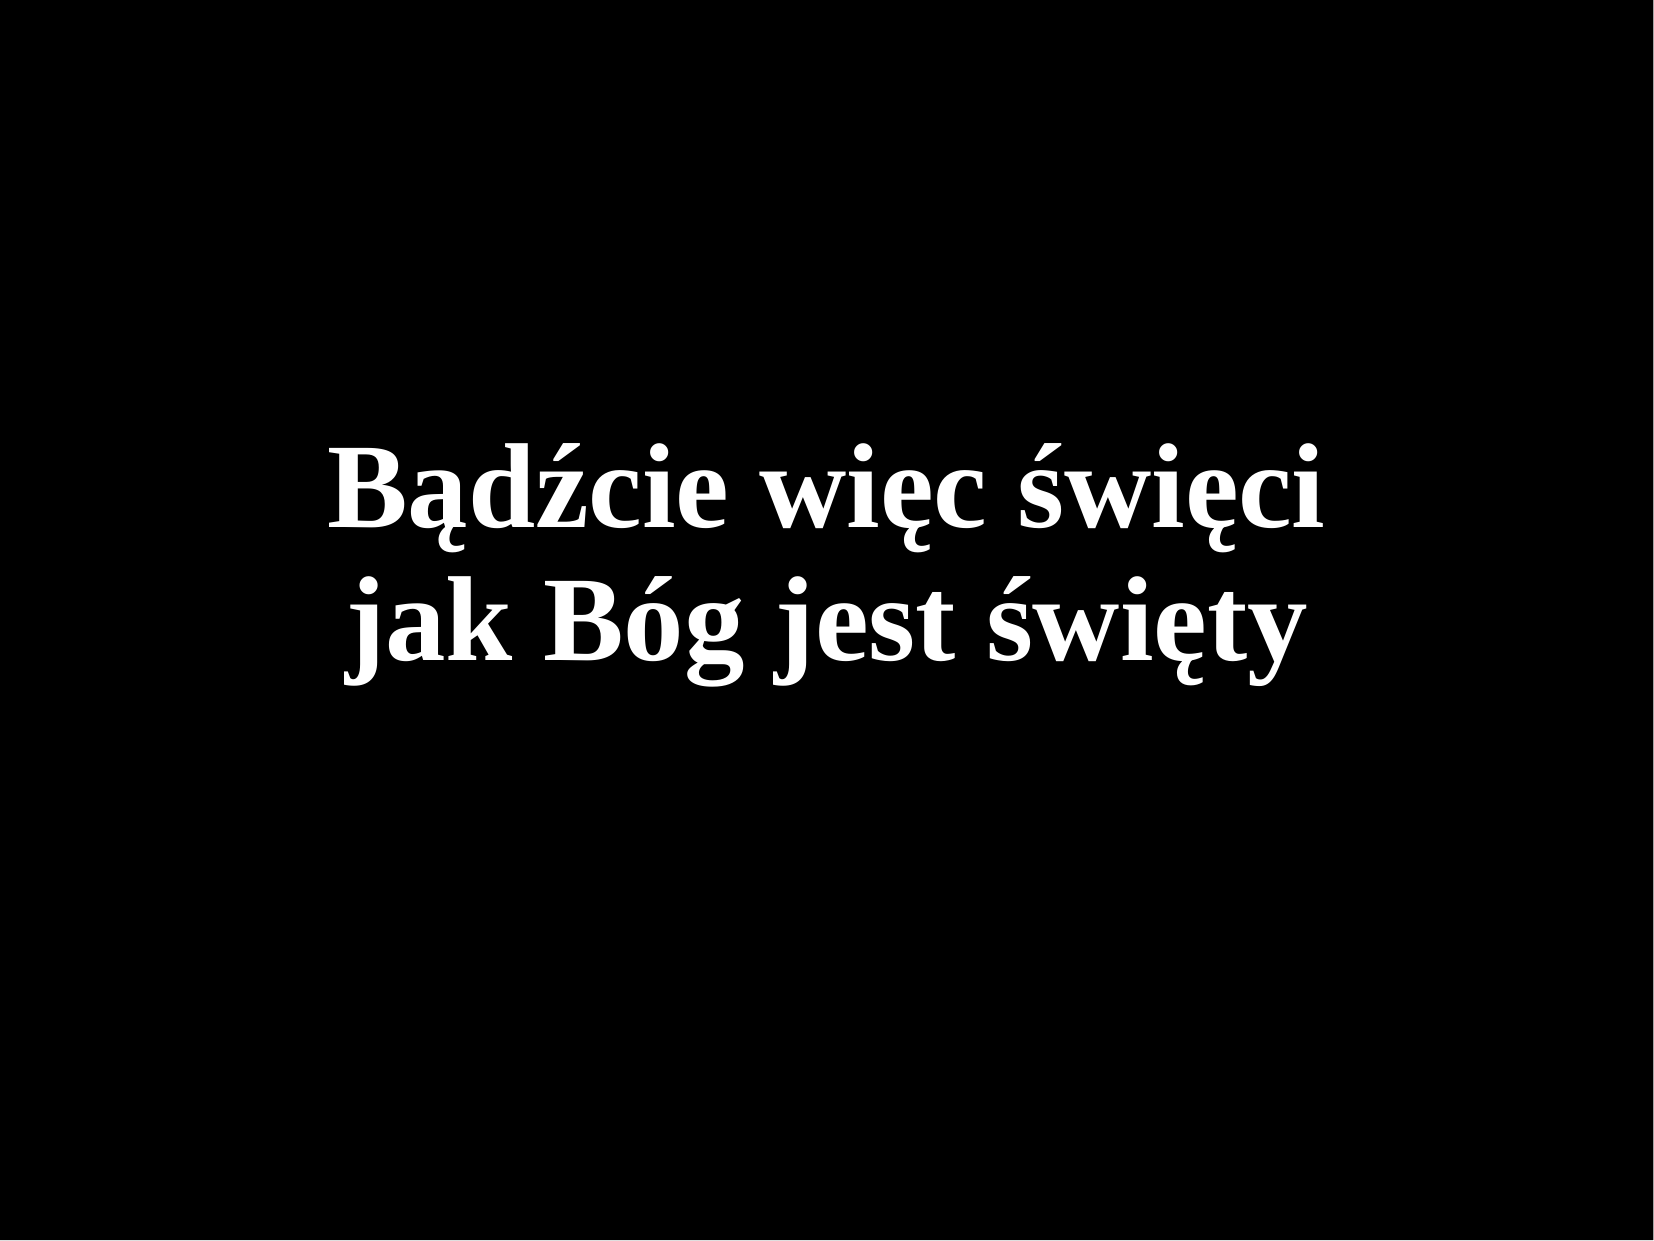

# Bądźcie więc święci jak Bóg jest święty